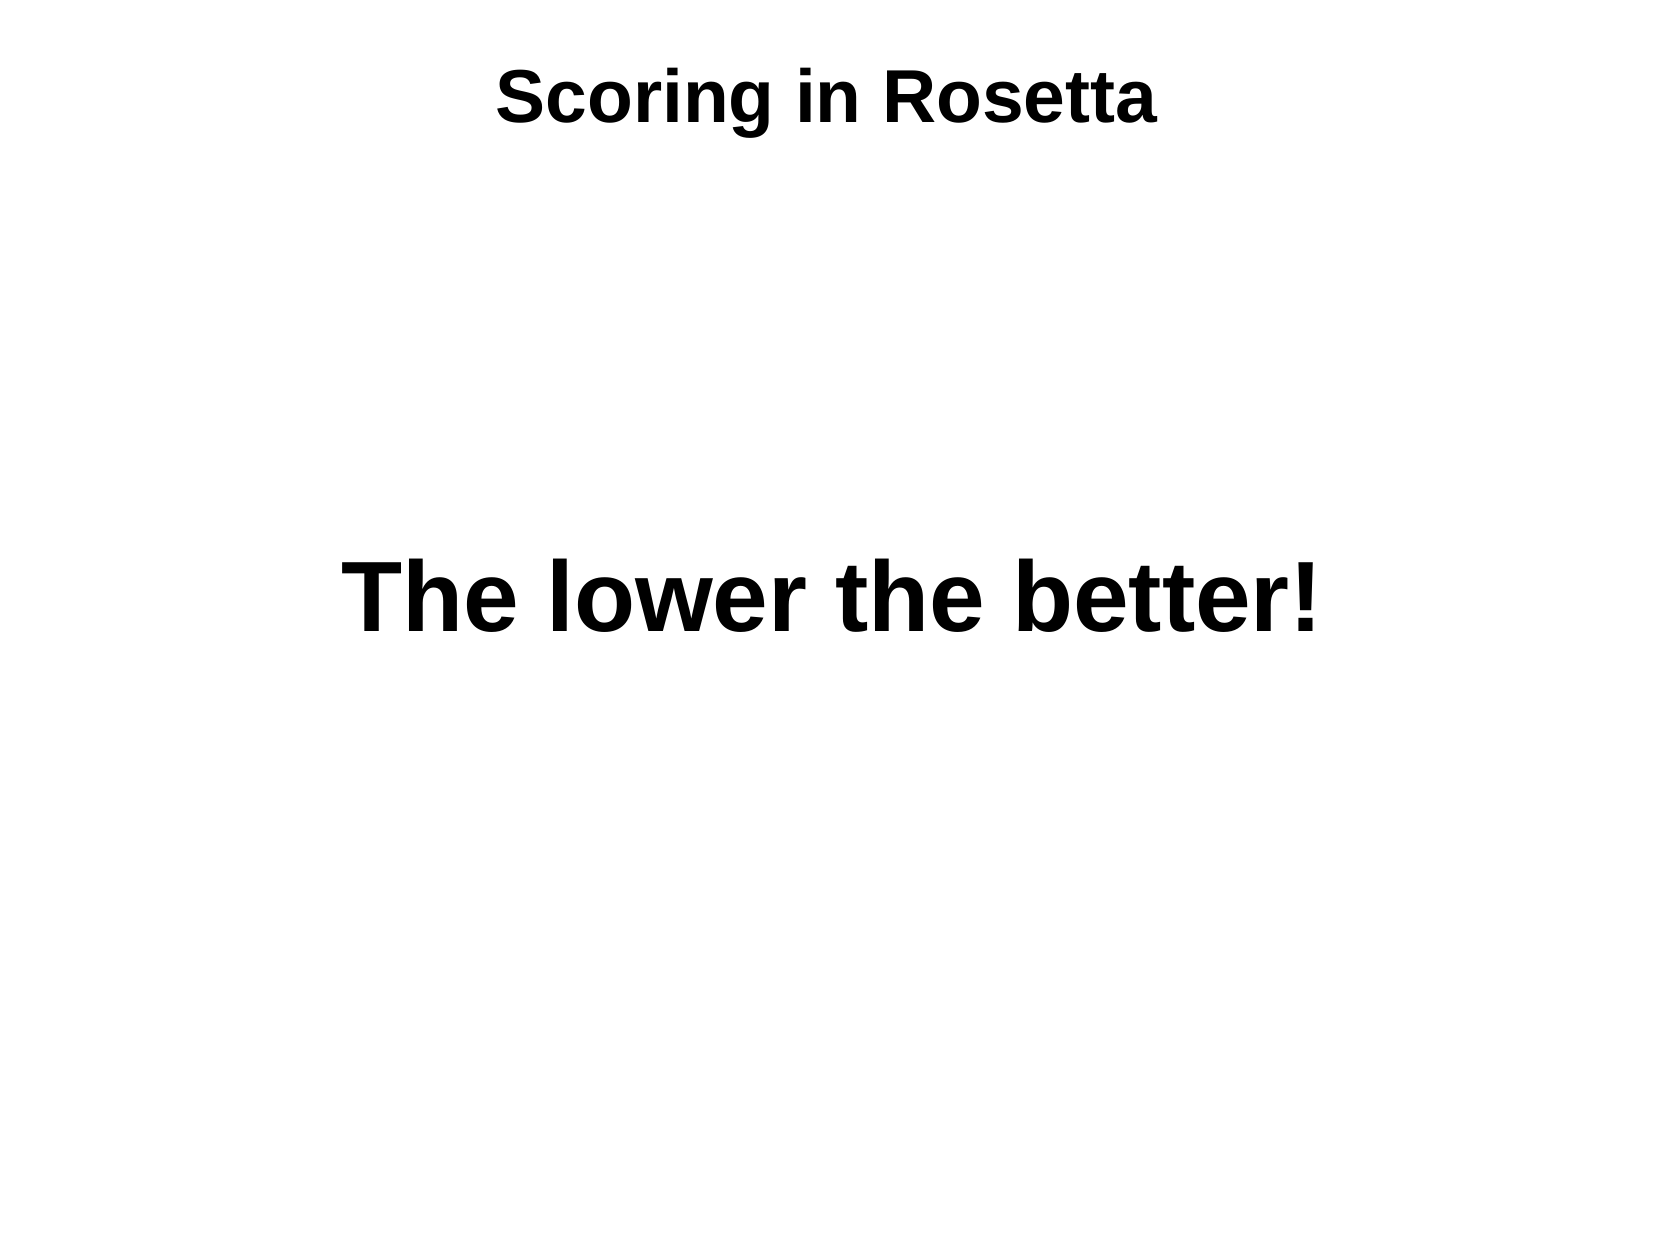

Scoring in Rosetta
The lower the better!